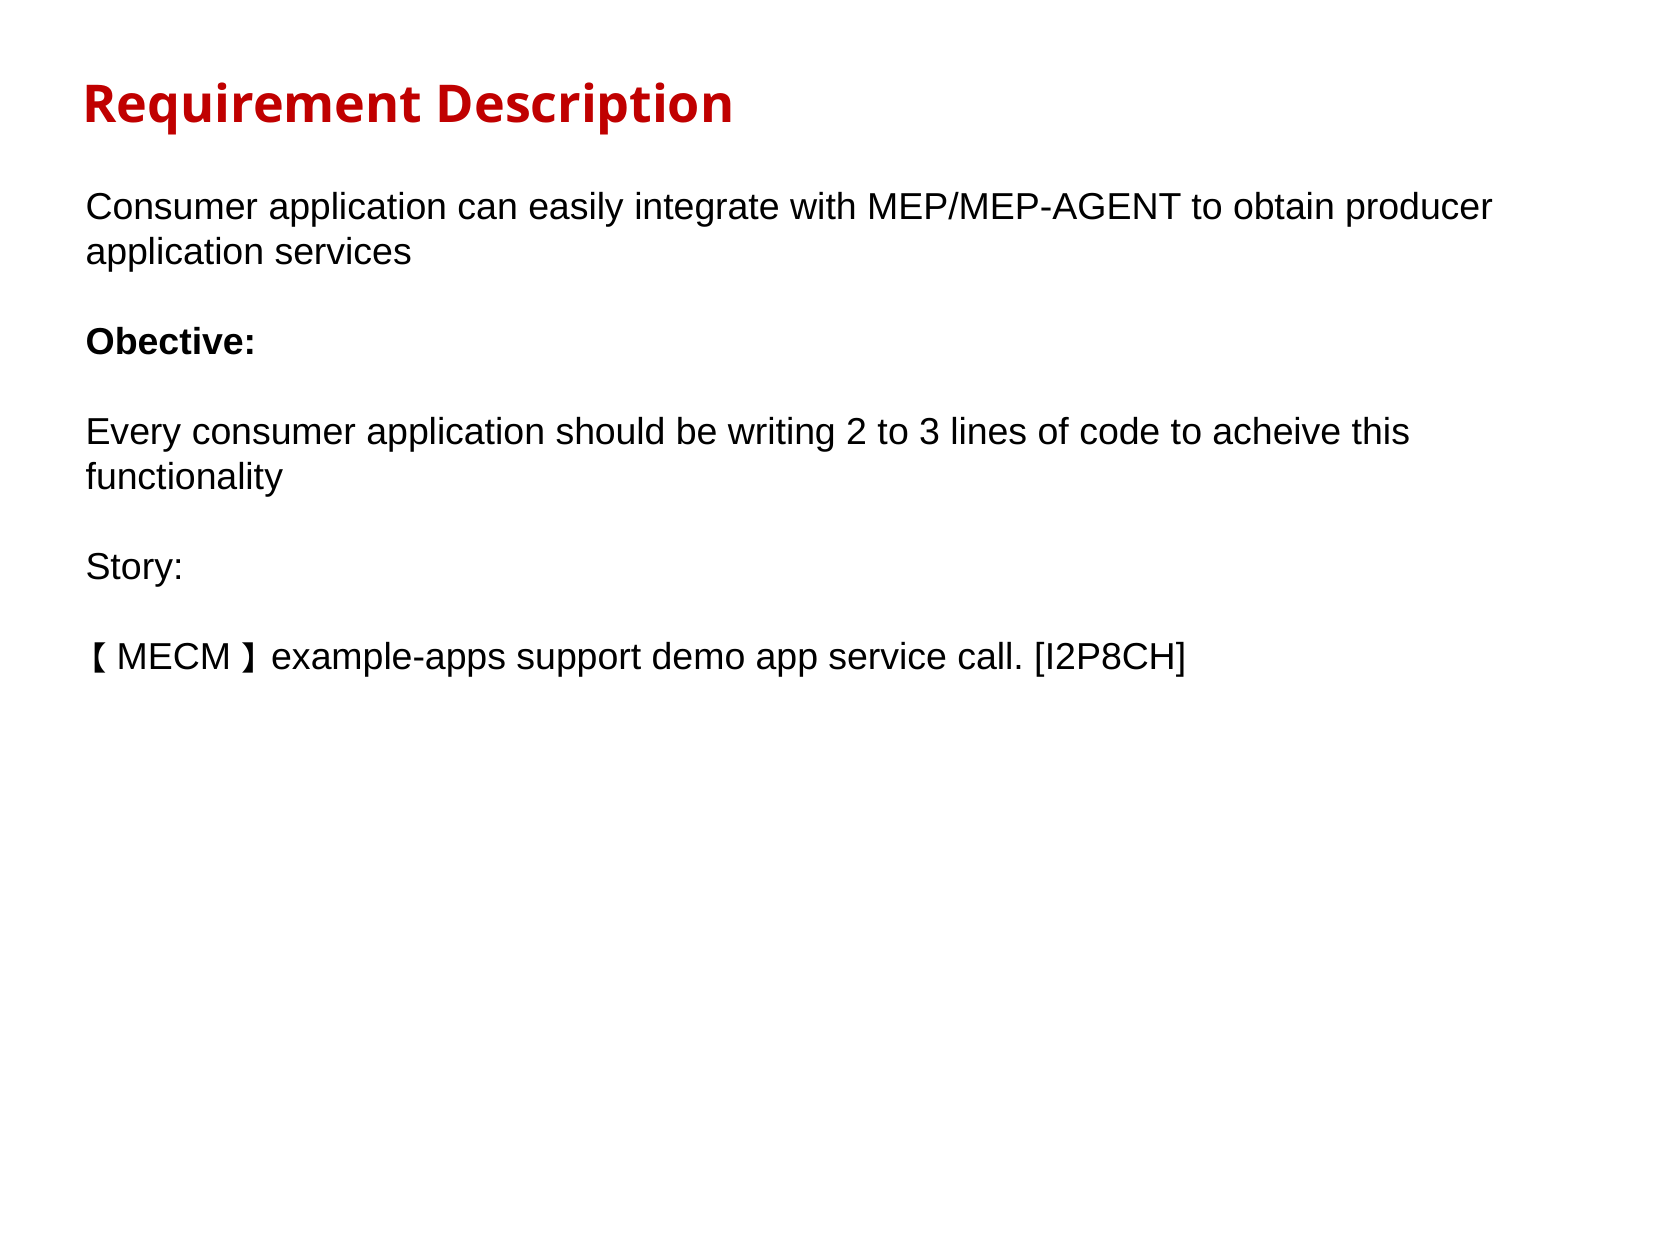

Requirement Description
Consumer application can easily integrate with MEP/MEP-AGENT to obtain producer application services
Obective:
Every consumer application should be writing 2 to 3 lines of code to acheive this functionality
Story:
【MECM】example-apps support demo app service call. [I2P8CH]